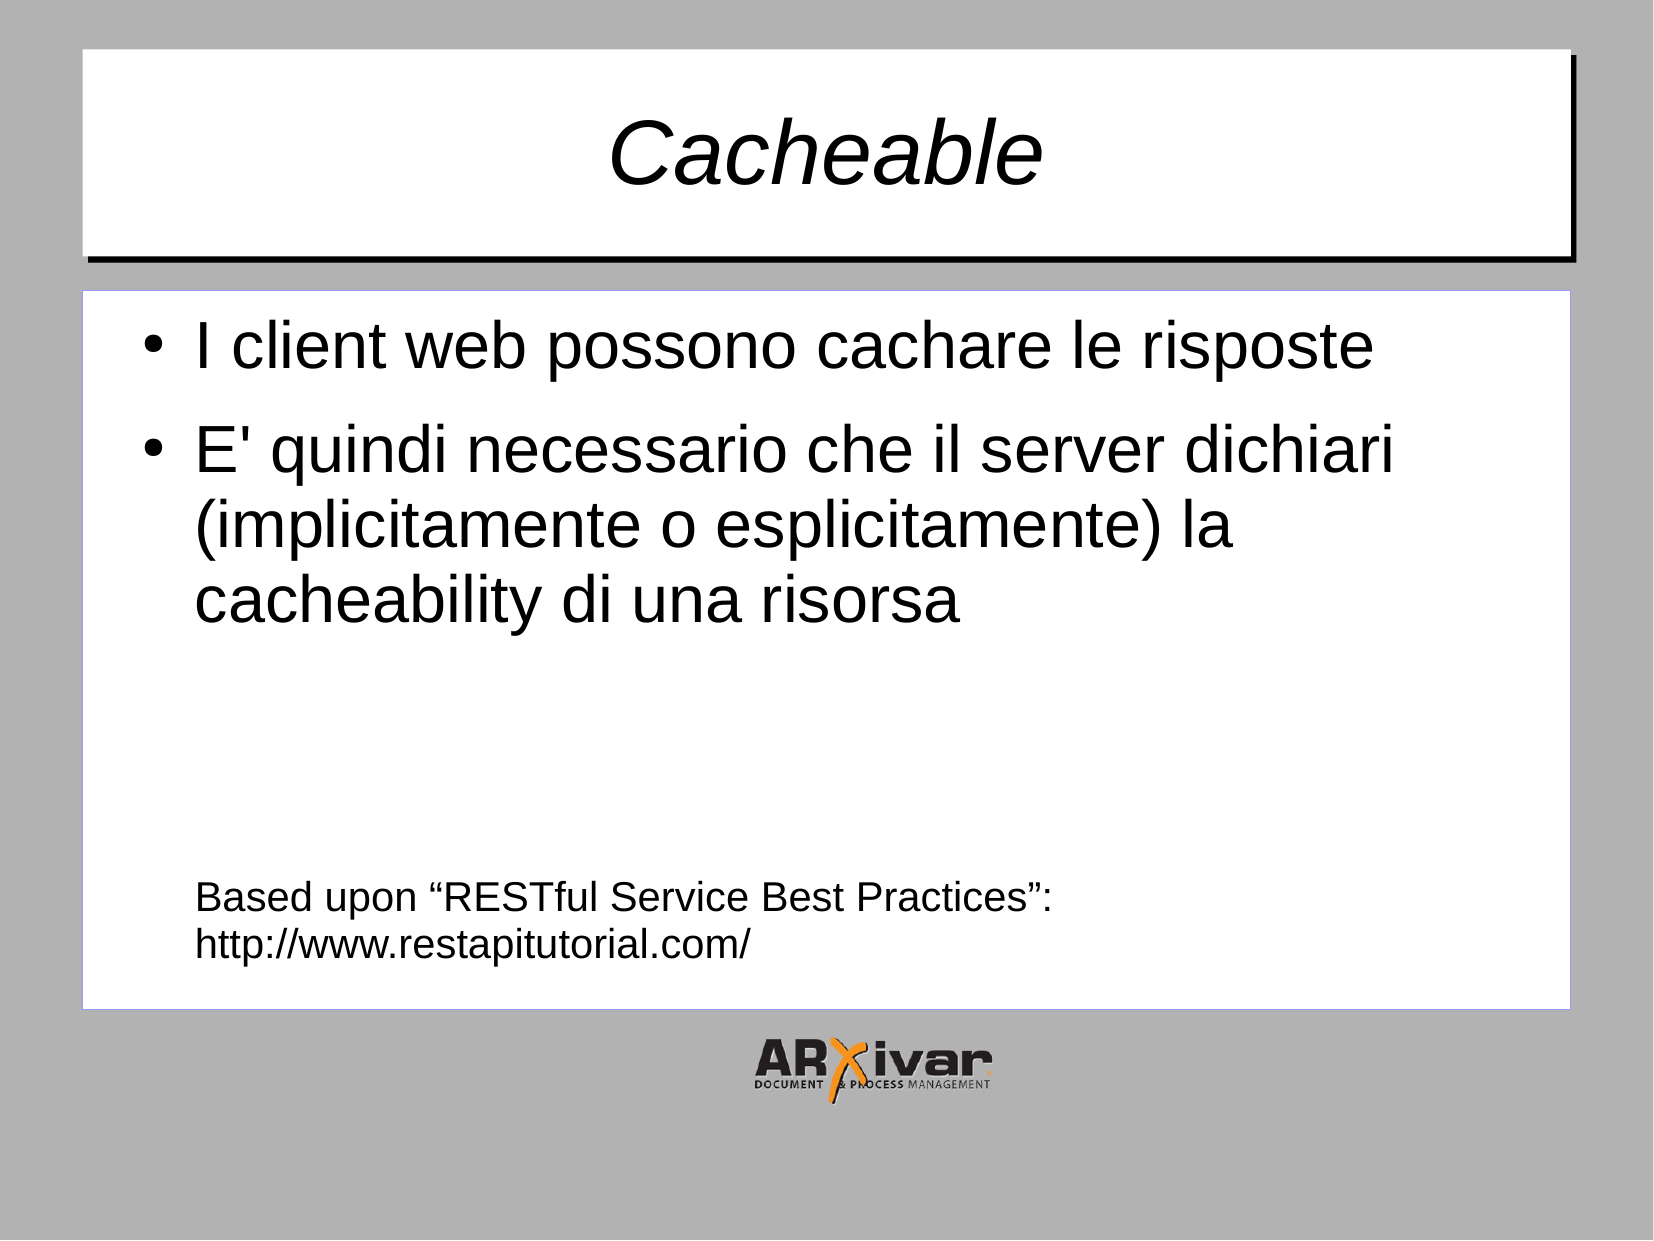

# Cacheable
I client web possono cachare le risposte
E' quindi necessario che il server dichiari (implicitamente o esplicitamente) la cacheability di una risorsa
Based upon “RESTful Service Best Practices”: http://www.restapitutorial.com/